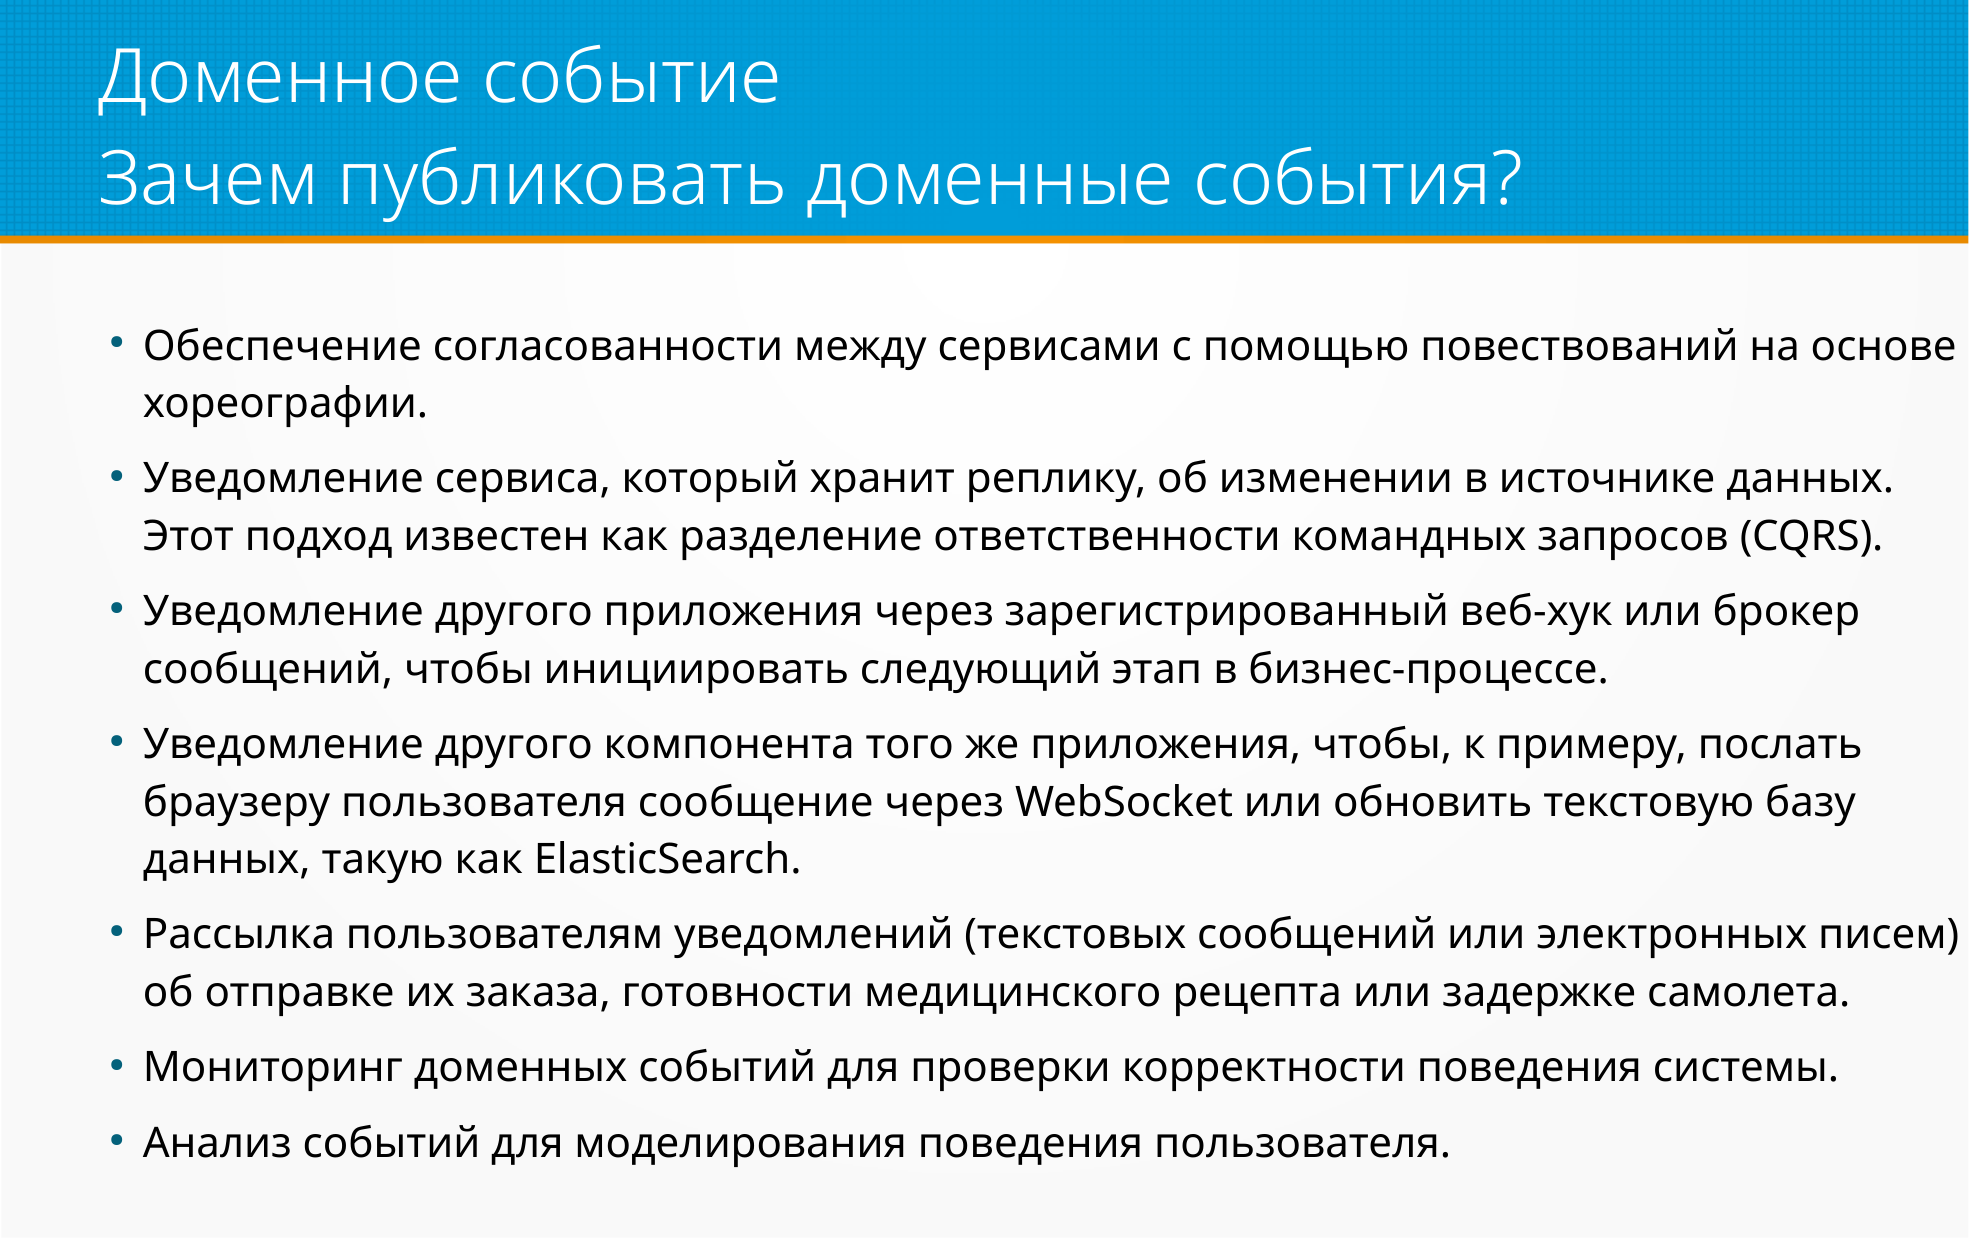

# Доменное событие Зачем публиковать доменные события?
Обеспечение согласованности между сервисами с помощью повествований на основе хореографии.
Уведомление сервиса, который хранит реплику, об изменении в источнике данных. Этот подход известен как разделение ответственности командных запросов (CQRS).
Уведомление другого приложения через зарегистрированный веб-хук или брокер сообщений, чтобы инициировать следующий этап в бизнес-процессе.
Уведомление другого компонента того же приложения, чтобы, к примеру, послать браузеру пользователя сообщение через WebSocket или обновить текстовую базу данных, такую как ElasticSearch.
Рассылка пользователям уведомлений (текстовых сообщений или электронных писем) об отправке их заказа, готовности медицинского рецепта или задержке самолета.
Мониторинг доменных событий для проверки корректности поведения системы.
Анализ событий для моделирования поведения пользователя.